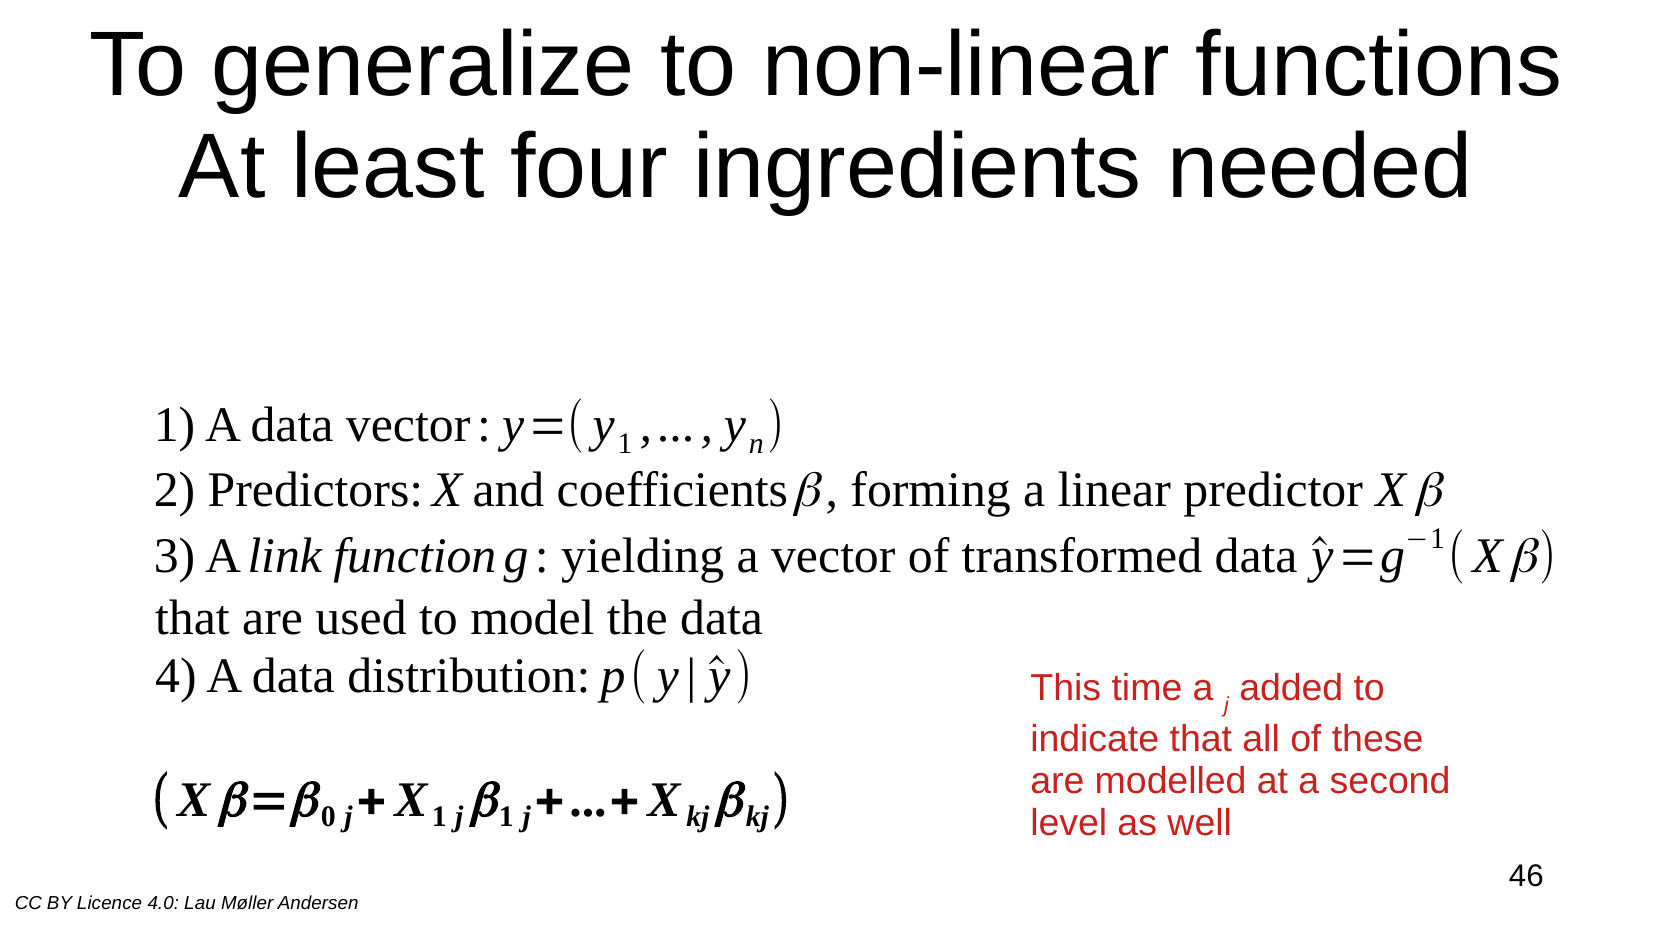

# To generalize to non-linear functions At least four ingredients needed
This time a j added to indicate that all of these are modelled at a second level as well
CC BY Licence 4.0: Lau Møller Andersen